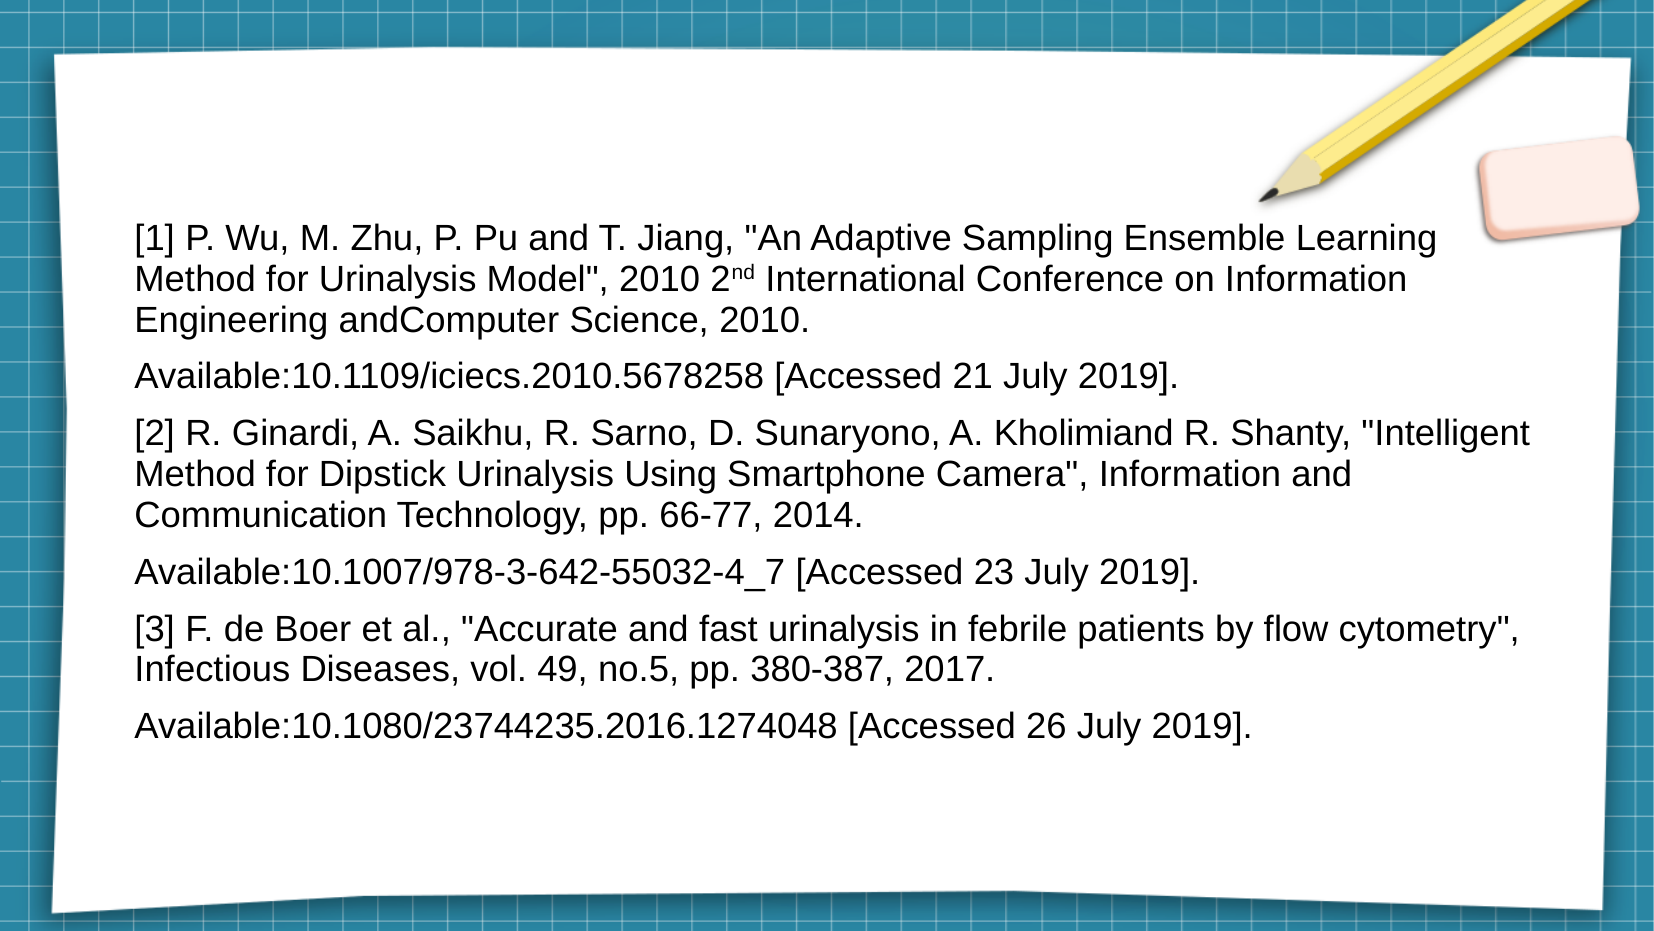

# [1] P. Wu, M. Zhu, P. Pu and T. Jiang, "An Adaptive Sampling Ensemble Learning Method for Urinalysis Model", 2010 2nd International Conference on Information Engineering andComputer Science, 2010.
Available:10.1109/iciecs.2010.5678258 [Accessed 21 July 2019].
[2] R. Ginardi, A. Saikhu, R. Sarno, D. Sunaryono, A. Kholimiand R. Shanty, "Intelligent Method for Dipstick Urinalysis Using Smartphone Camera", Information and Communication Technology, pp. 66-77, 2014.
Available:10.1007/978-3-642-55032-4_7 [Accessed 23 July 2019].
[3] F. de Boer et al., "Accurate and fast urinalysis in febrile patients by flow cytometry", Infectious Diseases, vol. 49, no.5, pp. 380-387, 2017.
Available:10.1080/23744235.2016.1274048 [Accessed 26 July 2019].